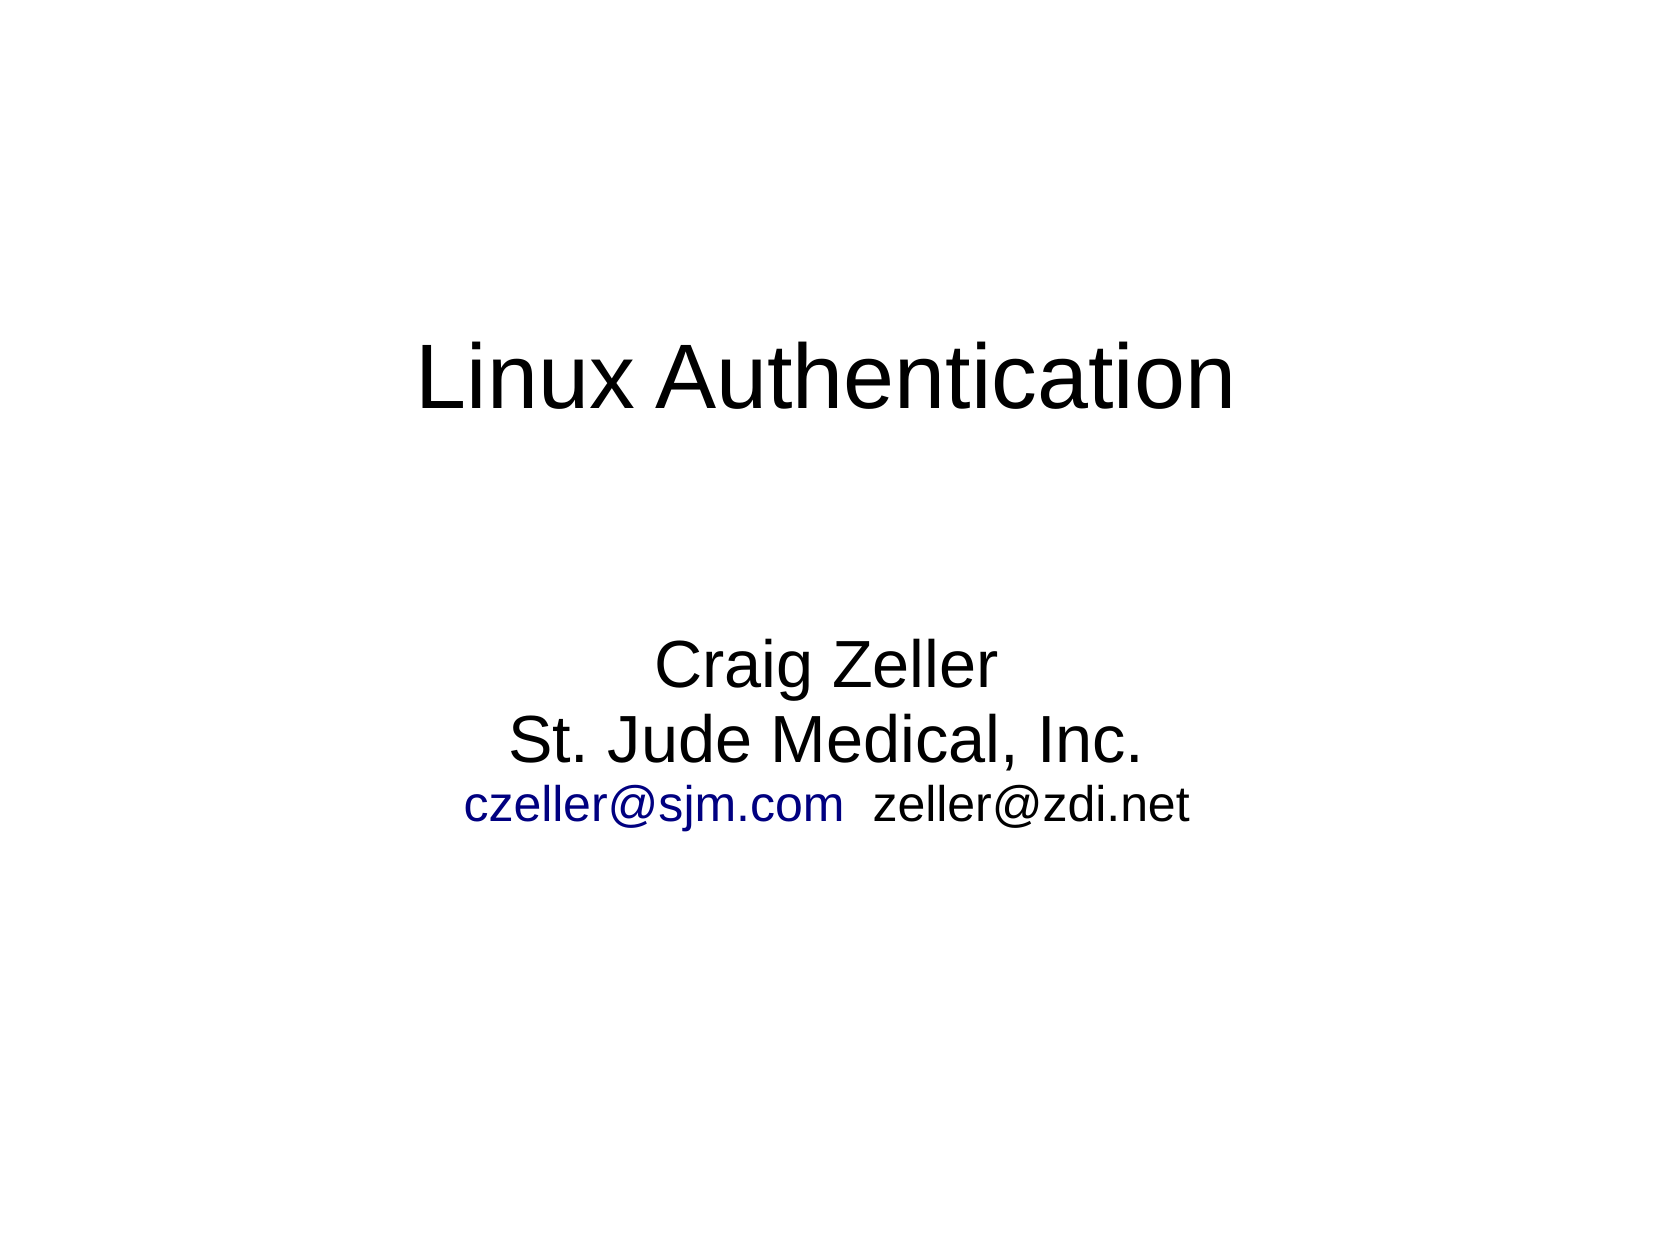

# Linux Authentication
Craig Zeller
St. Jude Medical, Inc.
czeller@sjm.com zeller@zdi.net